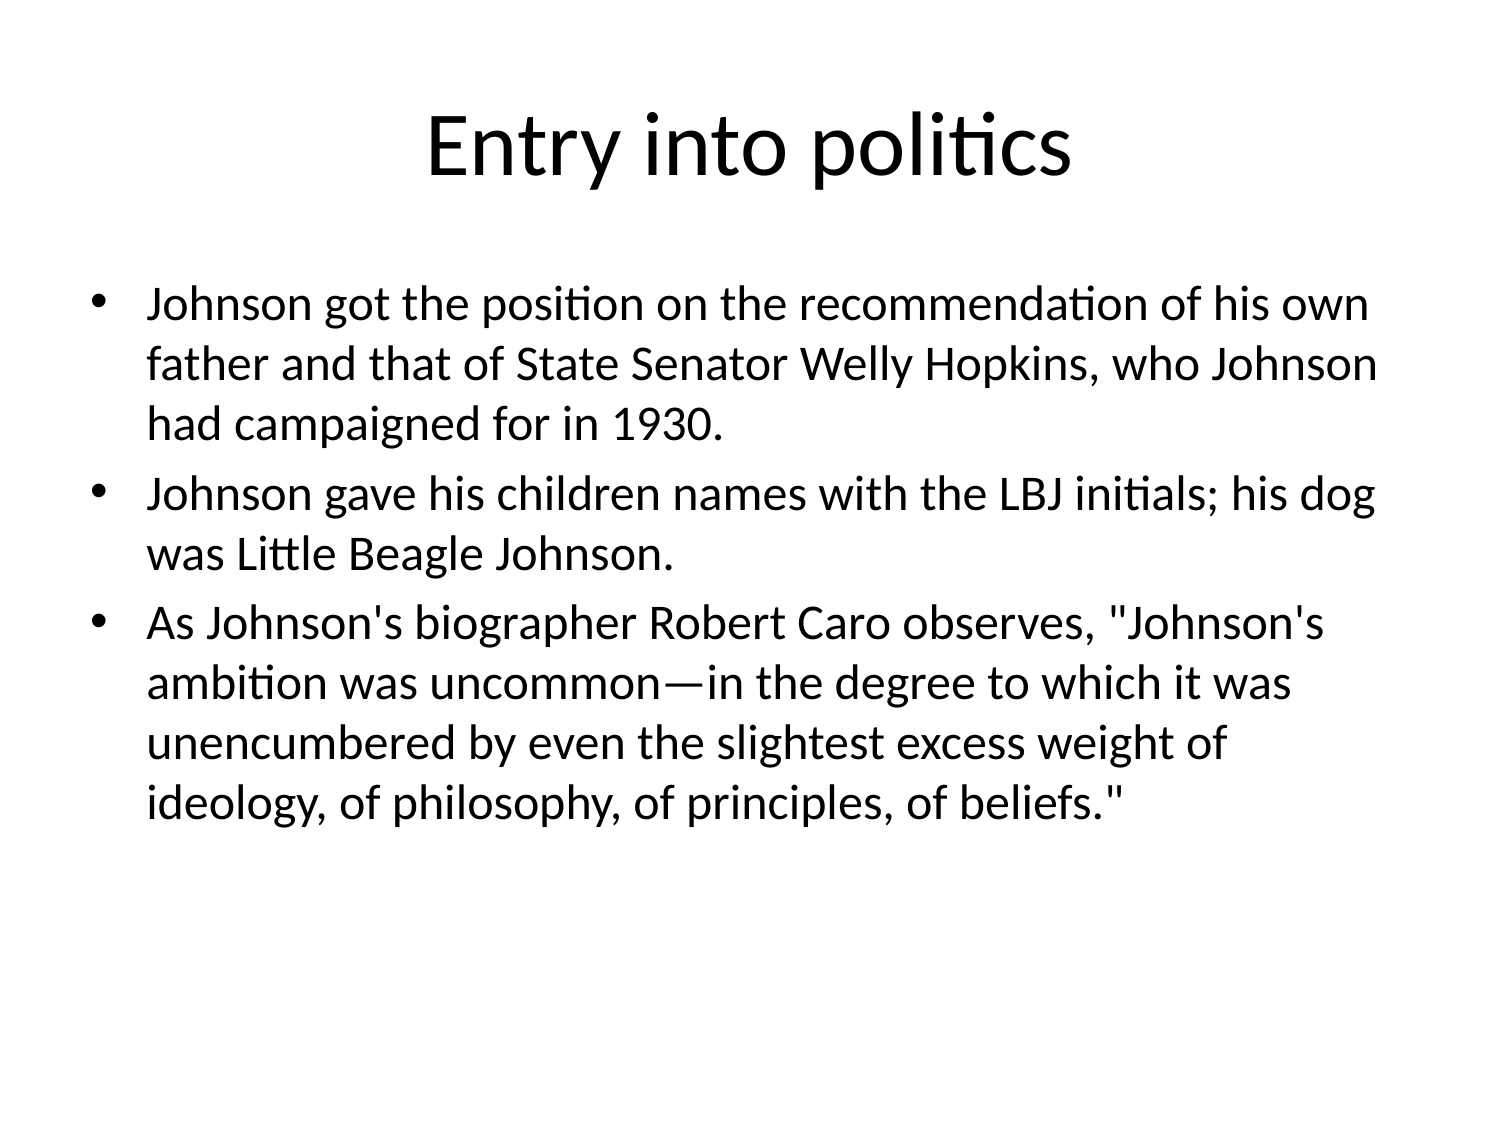

# Entry into politics
Johnson got the position on the recommendation of his own father and that of State Senator Welly Hopkins, who Johnson had campaigned for in 1930.
Johnson gave his children names with the LBJ initials; his dog was Little Beagle Johnson.
As Johnson's biographer Robert Caro observes, "Johnson's ambition was uncommon—in the degree to which it was unencumbered by even the slightest excess weight of ideology, of philosophy, of principles, of beliefs."